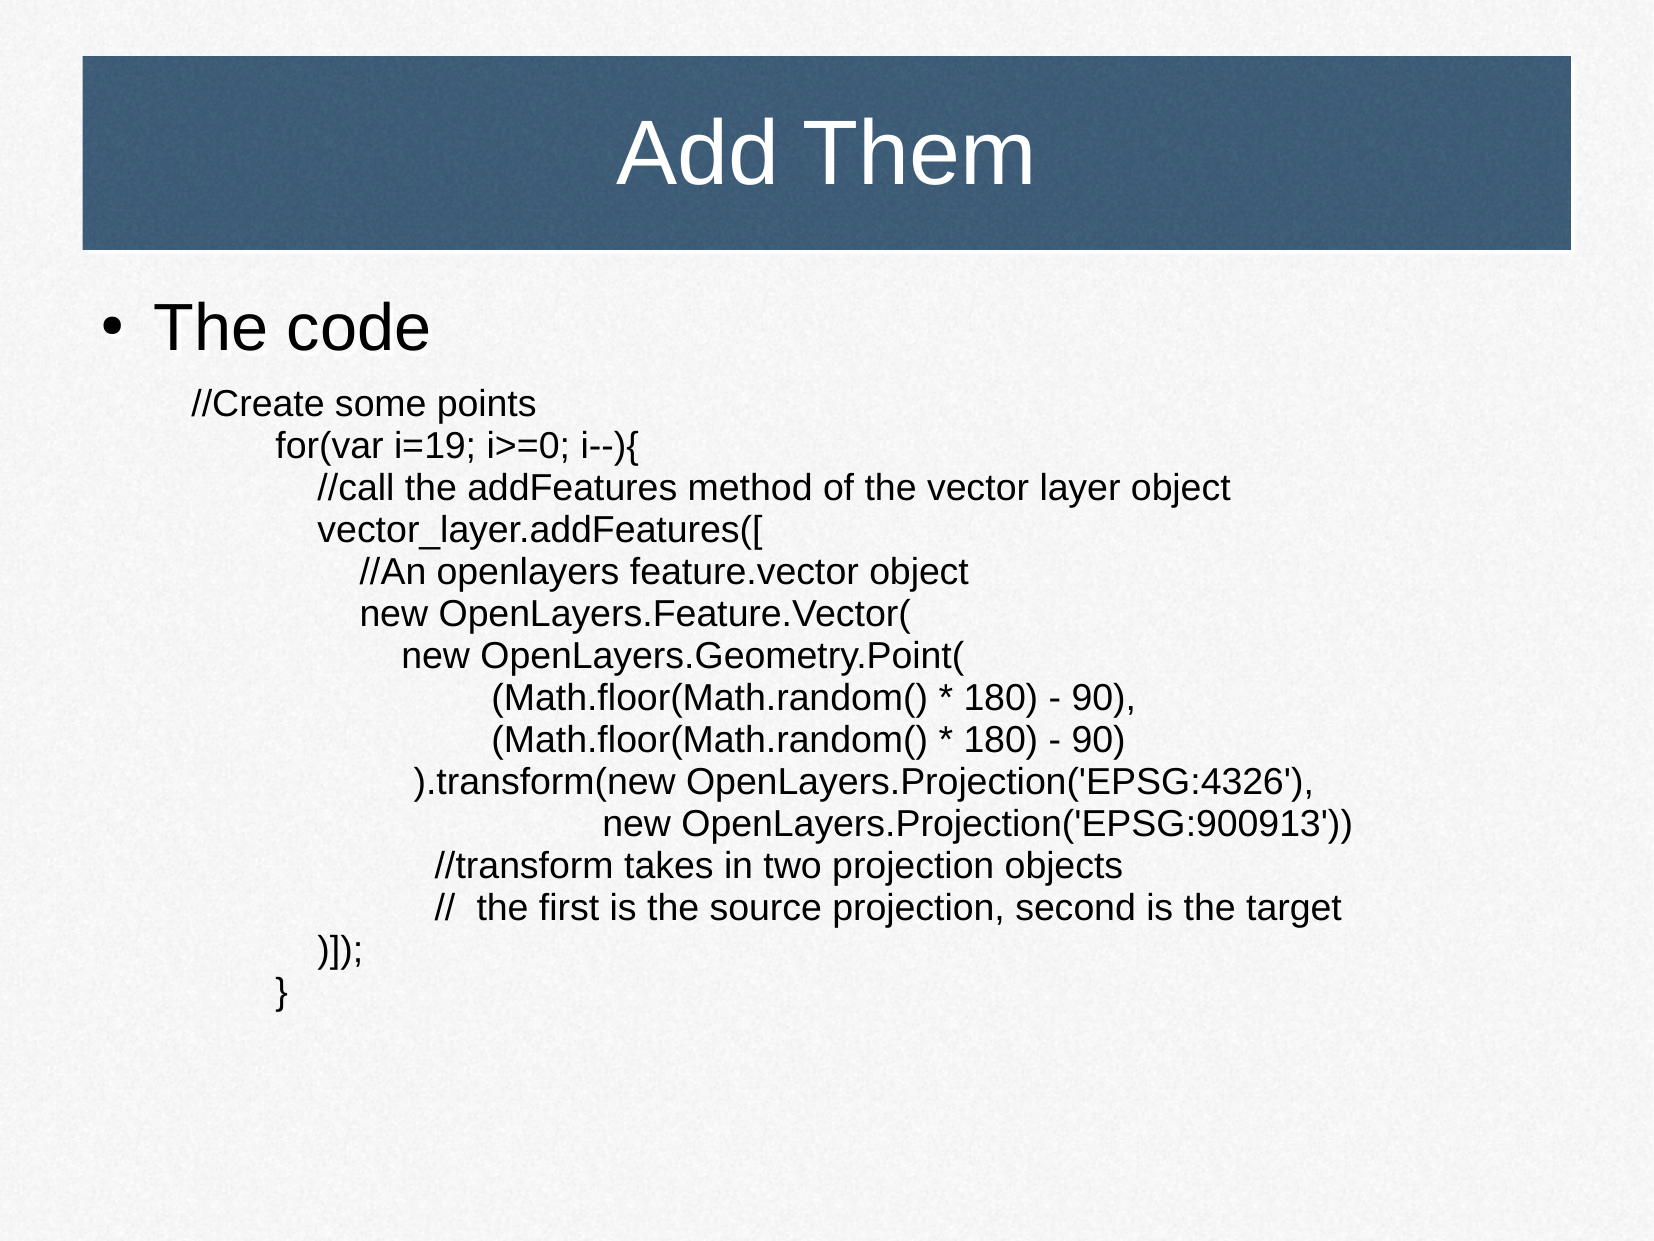

# Add Them
The code
//Create some points
 for(var i=19; i>=0; i--){
 //call the addFeatures method of the vector layer object
 vector_layer.addFeatures([
 //An openlayers feature.vector object
 new OpenLayers.Feature.Vector(
 new OpenLayers.Geometry.Point(
 		(Math.floor(Math.random() * 180) - 90),
	 		(Math.floor(Math.random() * 180) - 90)
	 ).transform(new OpenLayers.Projection('EPSG:4326'),
	 new OpenLayers.Projection('EPSG:900913'))
	 //transform takes in two projection objects
	 // the first is the source projection, second is the target
 )]);
 }